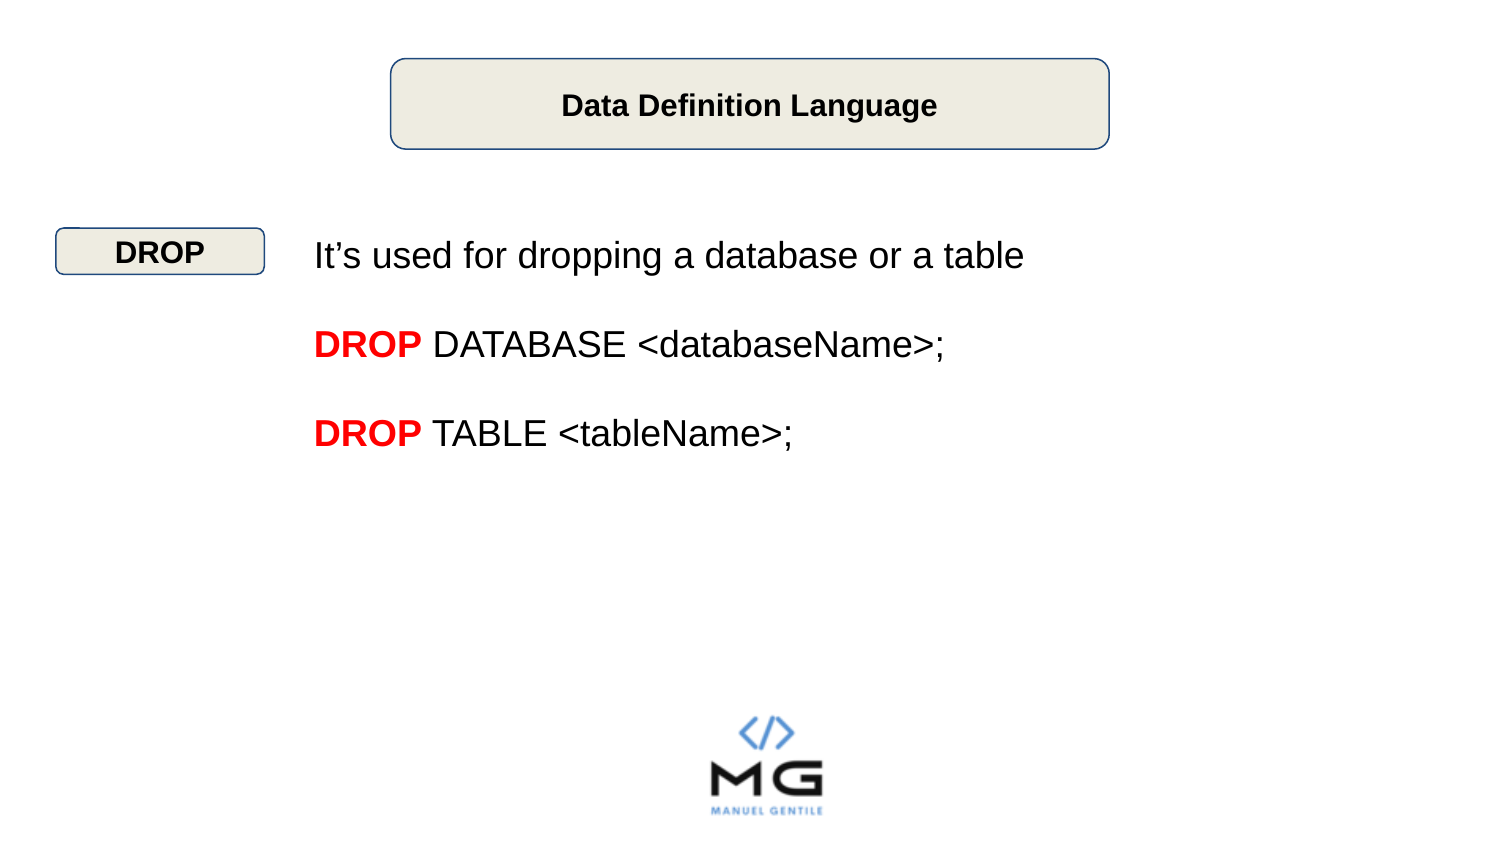

Data Definition Language
It’s used for dropping a database or a table
DROP
DROP DATABASE <databaseName>;
DROP TABLE <tableName>;